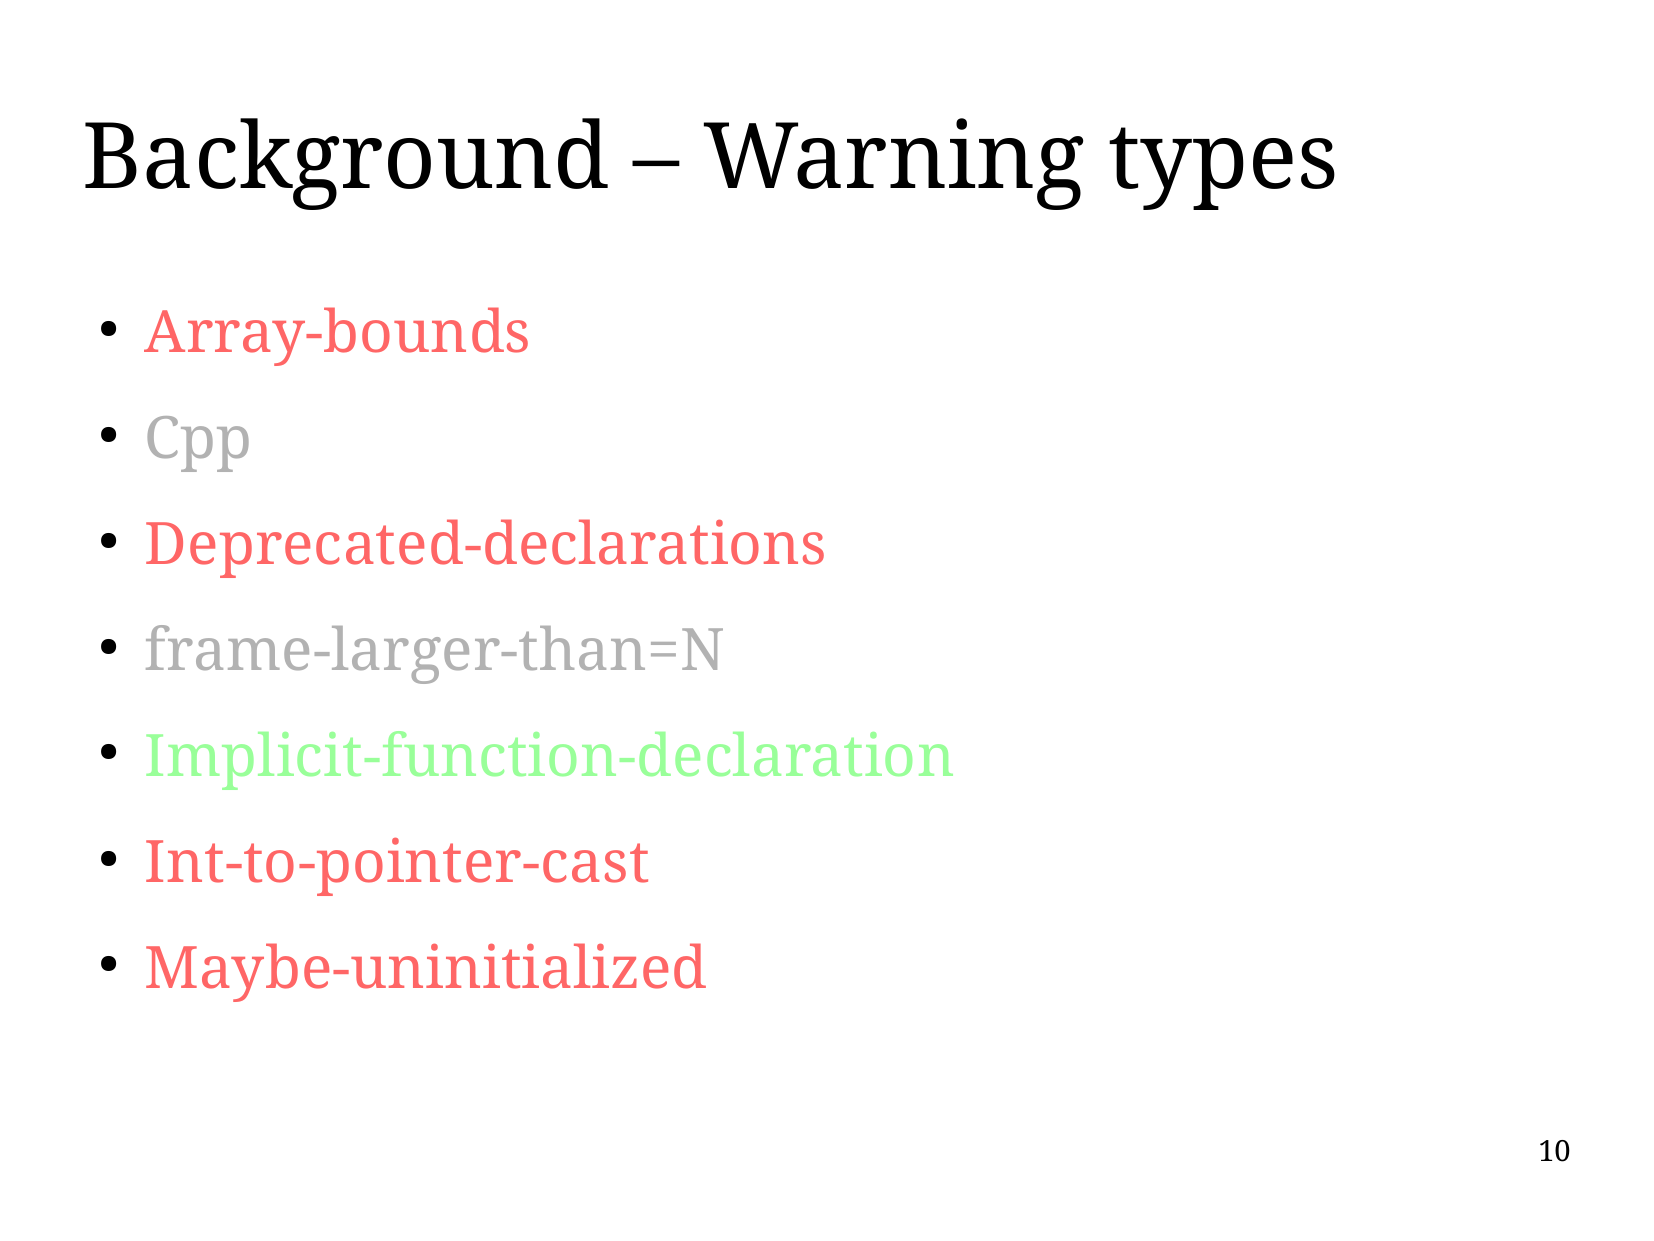

# Background – Warning types
Array-bounds
Cpp
Deprecated-declarations
frame-larger-than=N
Implicit-function-declaration
Int-to-pointer-cast
Maybe-uninitialized
10